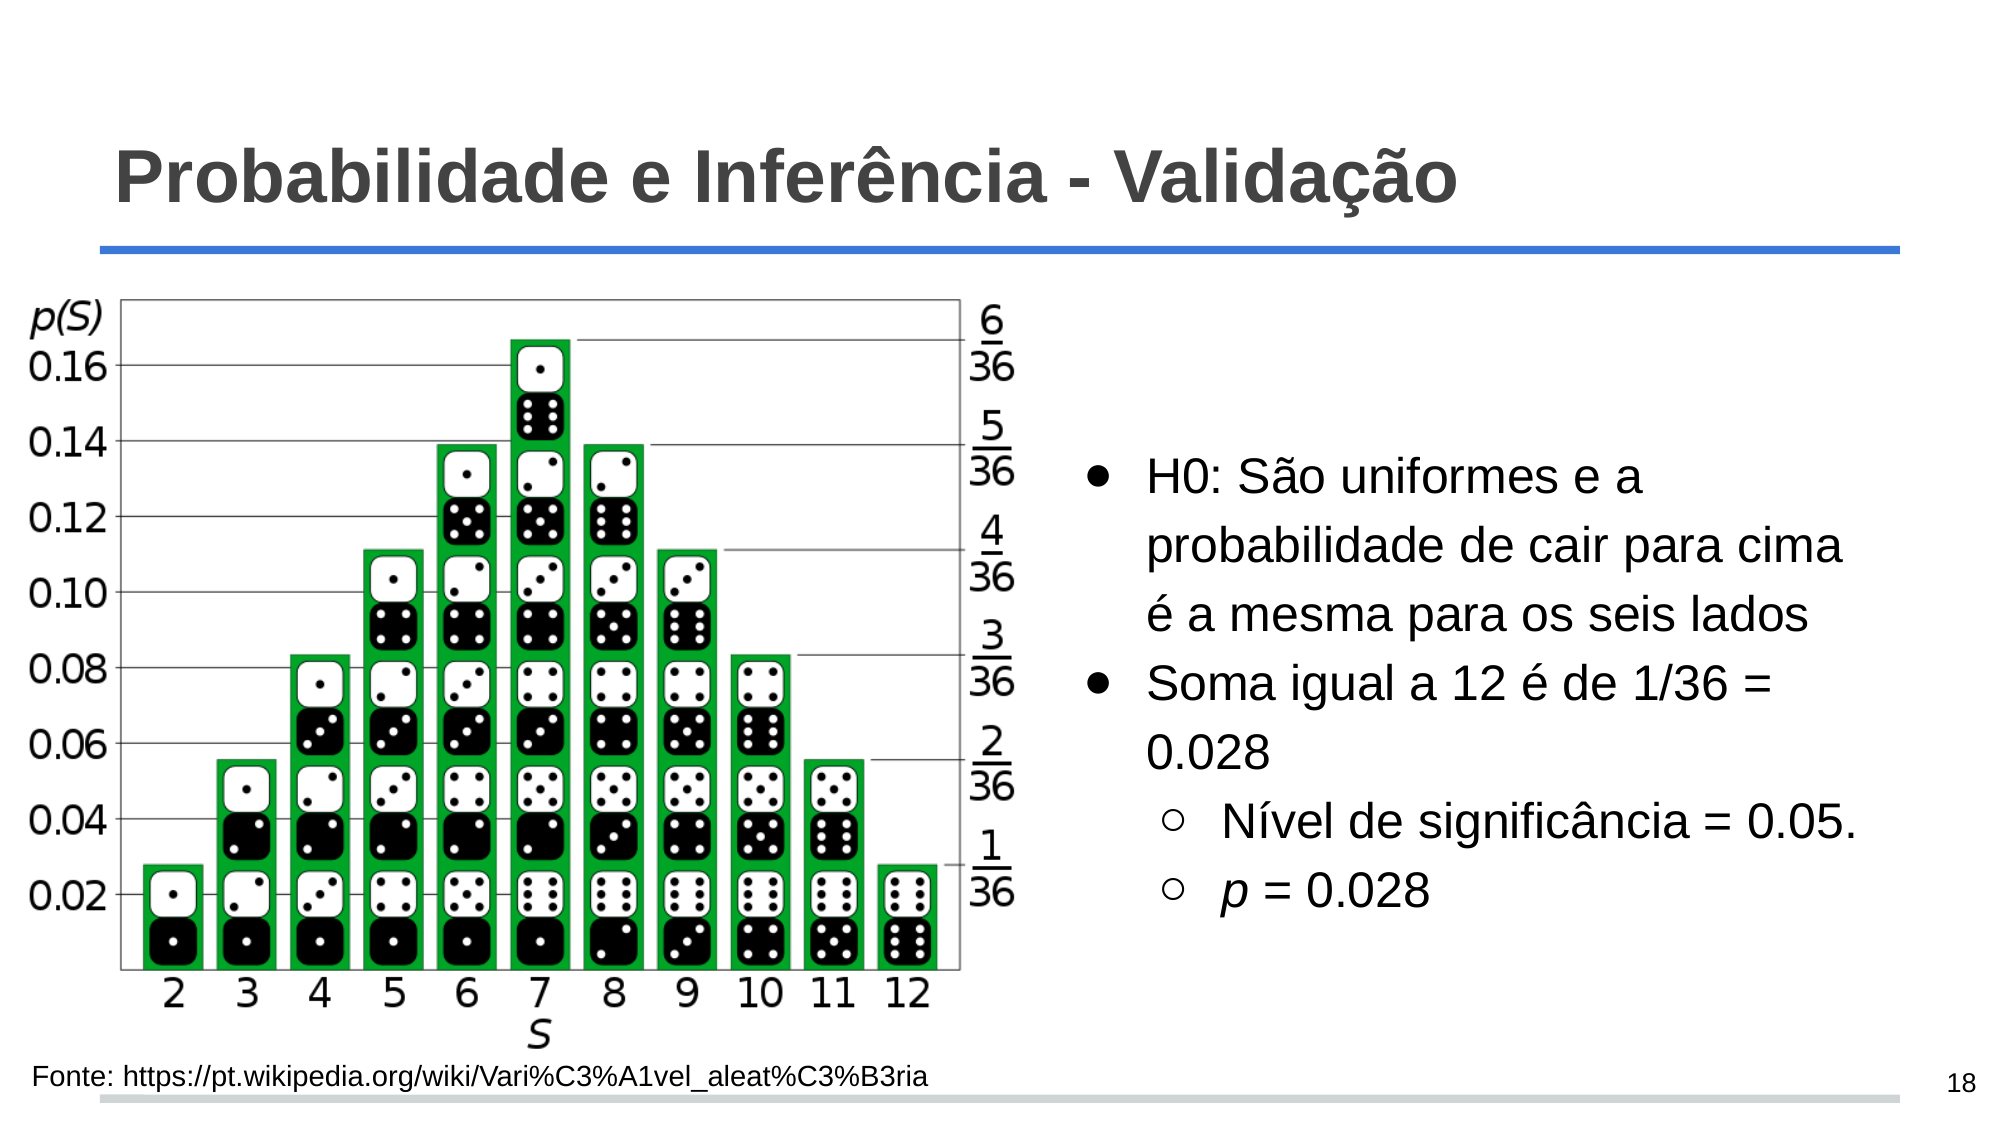

# Probabilidade e Inferência - Validação
H0: São uniformes e a probabilidade de cair para cima é a mesma para os seis lados
Soma igual a 12 é de 1/36 = 0.028
Nível de significância = 0.05.
p = 0.028
Fonte: https://pt.wikipedia.org/wiki/Vari%C3%A1vel_aleat%C3%B3ria